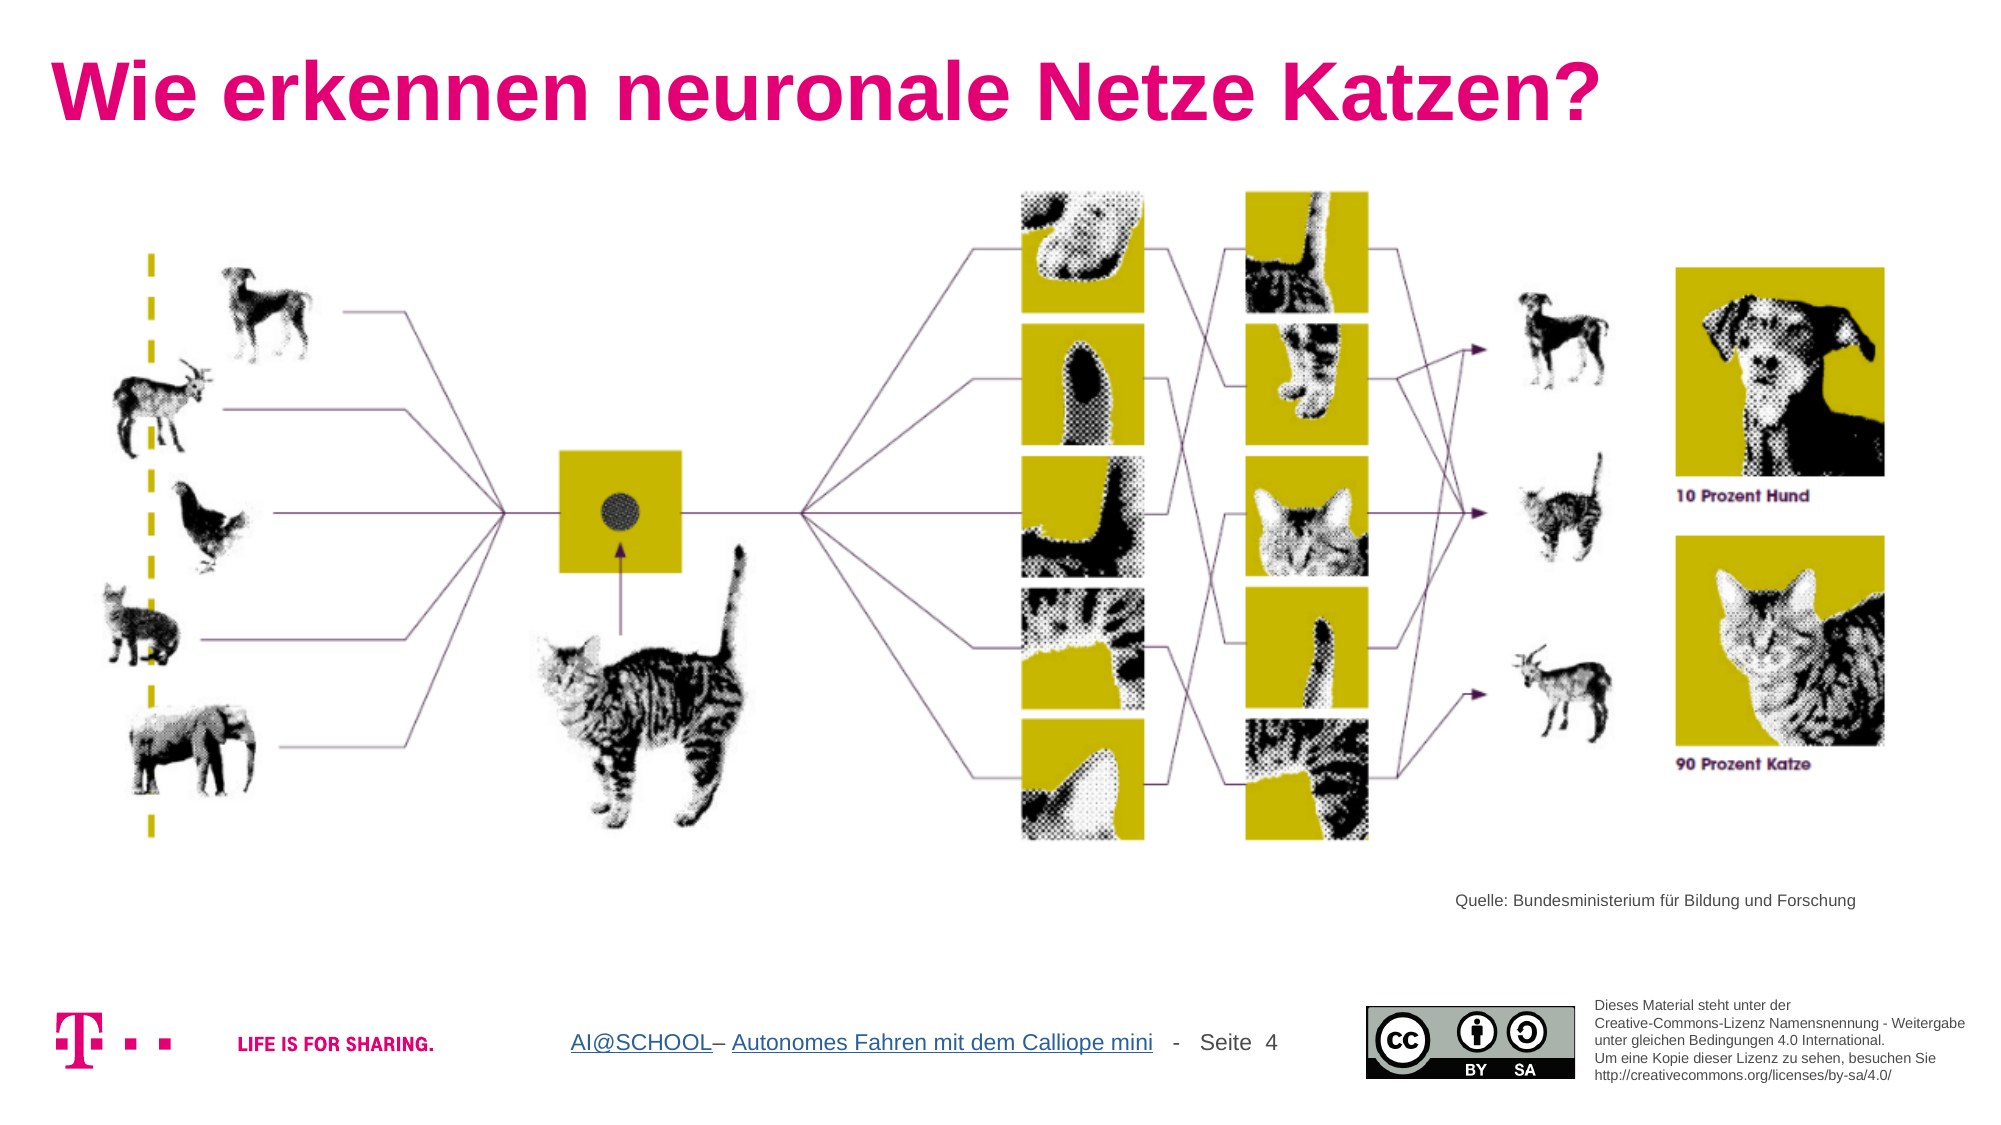

Wie erkennen neuronale Netze Katzen?
Quelle: Bundesministerium für Bildung und Forschung